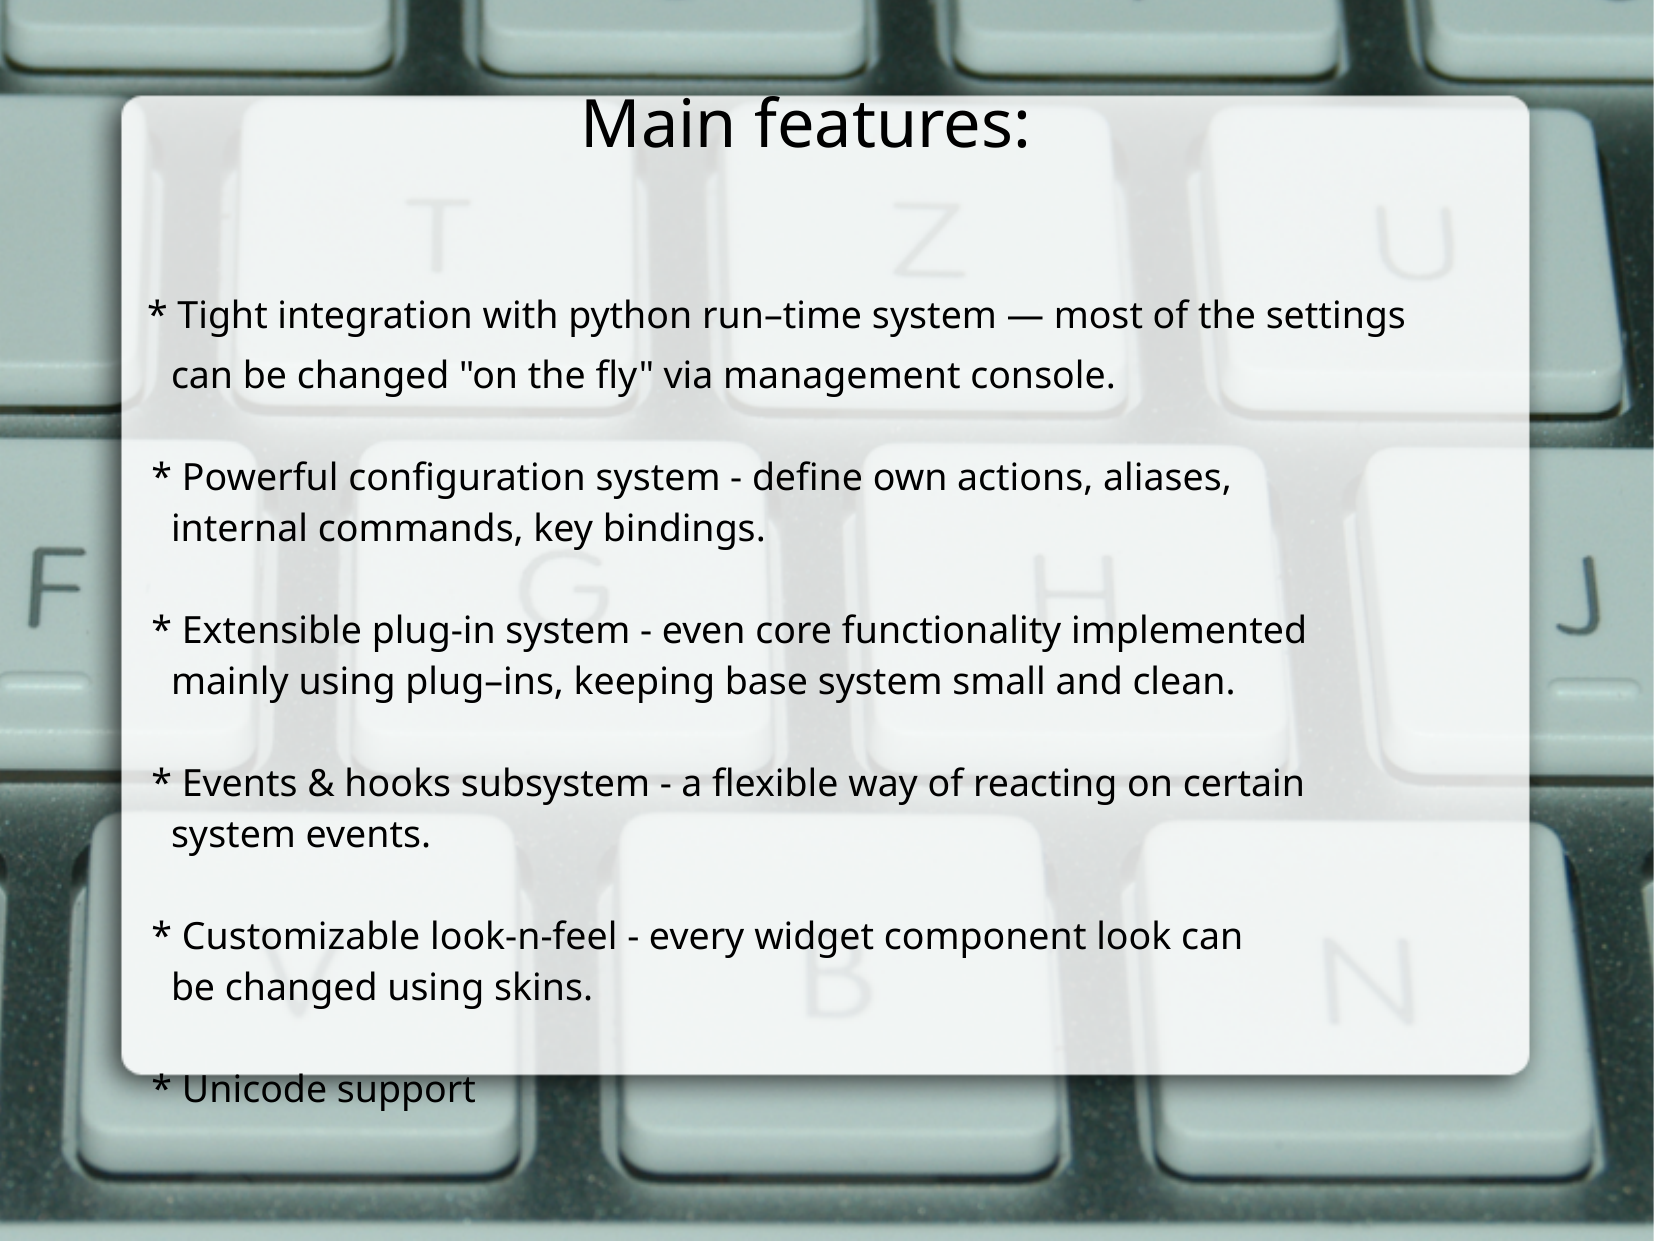

# Main features:
 * Tight integration with python run–time system — most of the settings
 can be changed "on the fly" via management console.
 * Powerful configuration system - define own actions, aliases,
 internal commands, key bindings.
 * Extensible plug-in system - even core functionality implemented
 mainly using plug–ins, keeping base system small and clean.
 * Events & hooks subsystem - a flexible way of reacting on certain
 system events.
 * Customizable look-n-feel - every widget component look can
 be changed using skins.
 * Unicode support